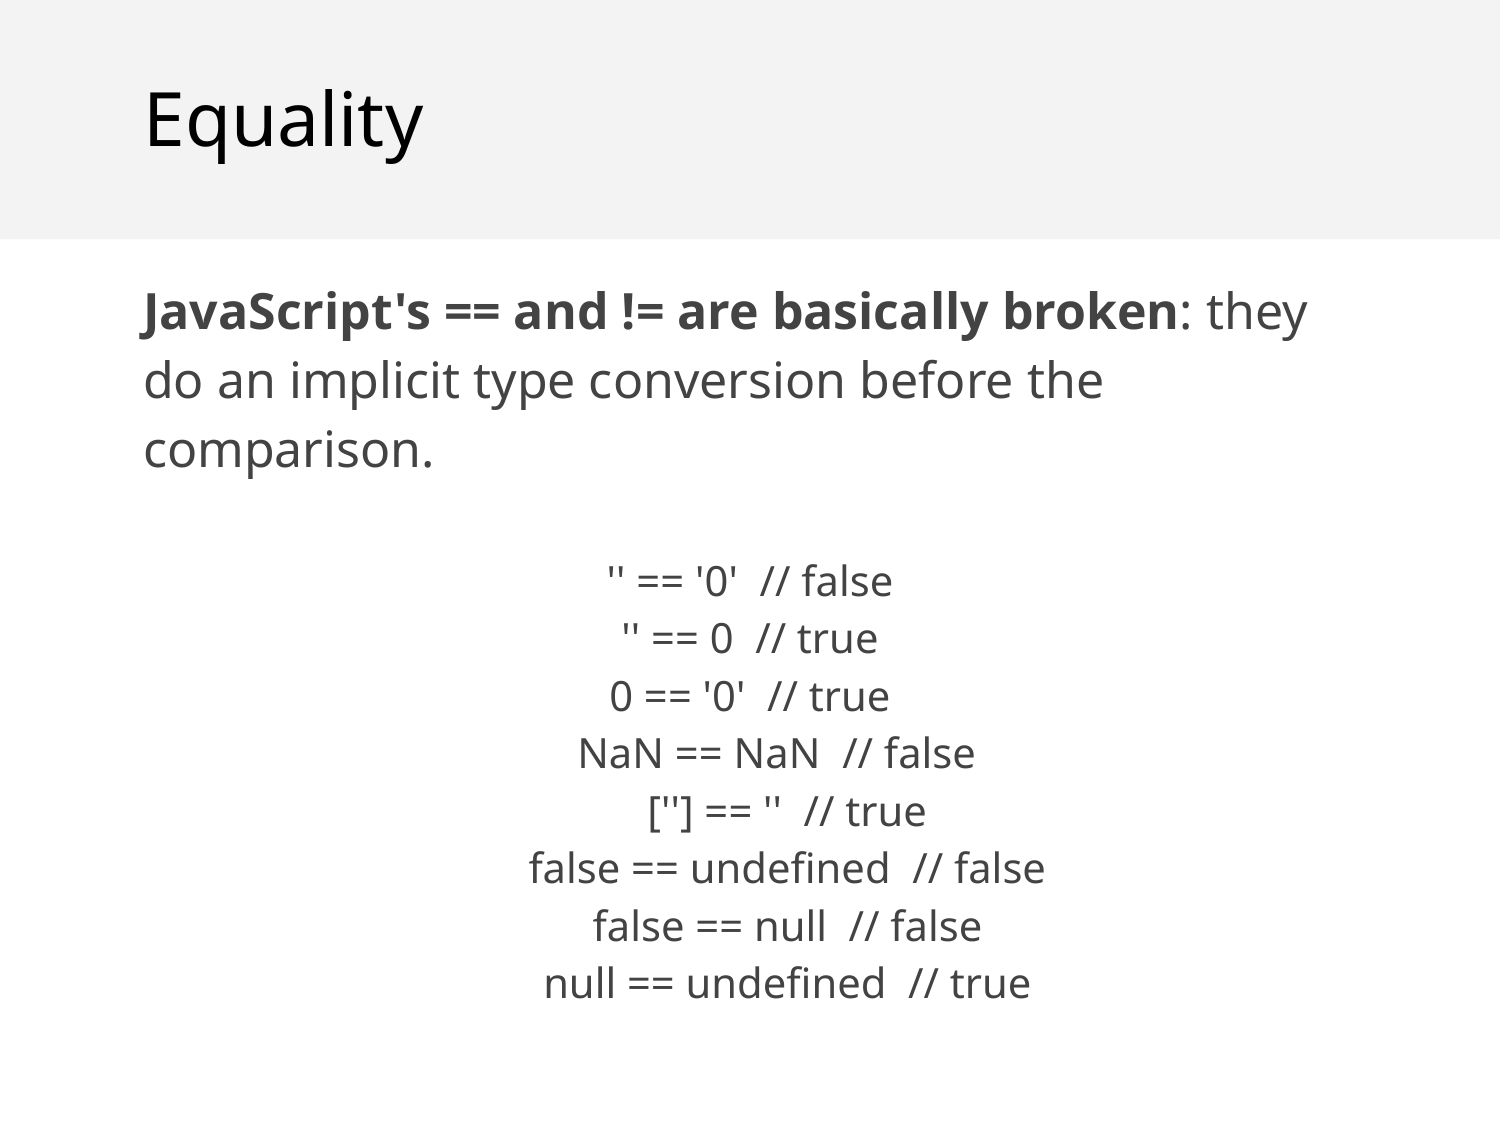

# Equality
JavaScript's == and != are basically broken: they do an implicit type conversion before the comparison.
'' == '0' // false
'' == 0 // true
0 == '0' // true
	NaN == NaN // false
[''] == '' // true
false == undefined // false
false == null // false
null == undefined // true